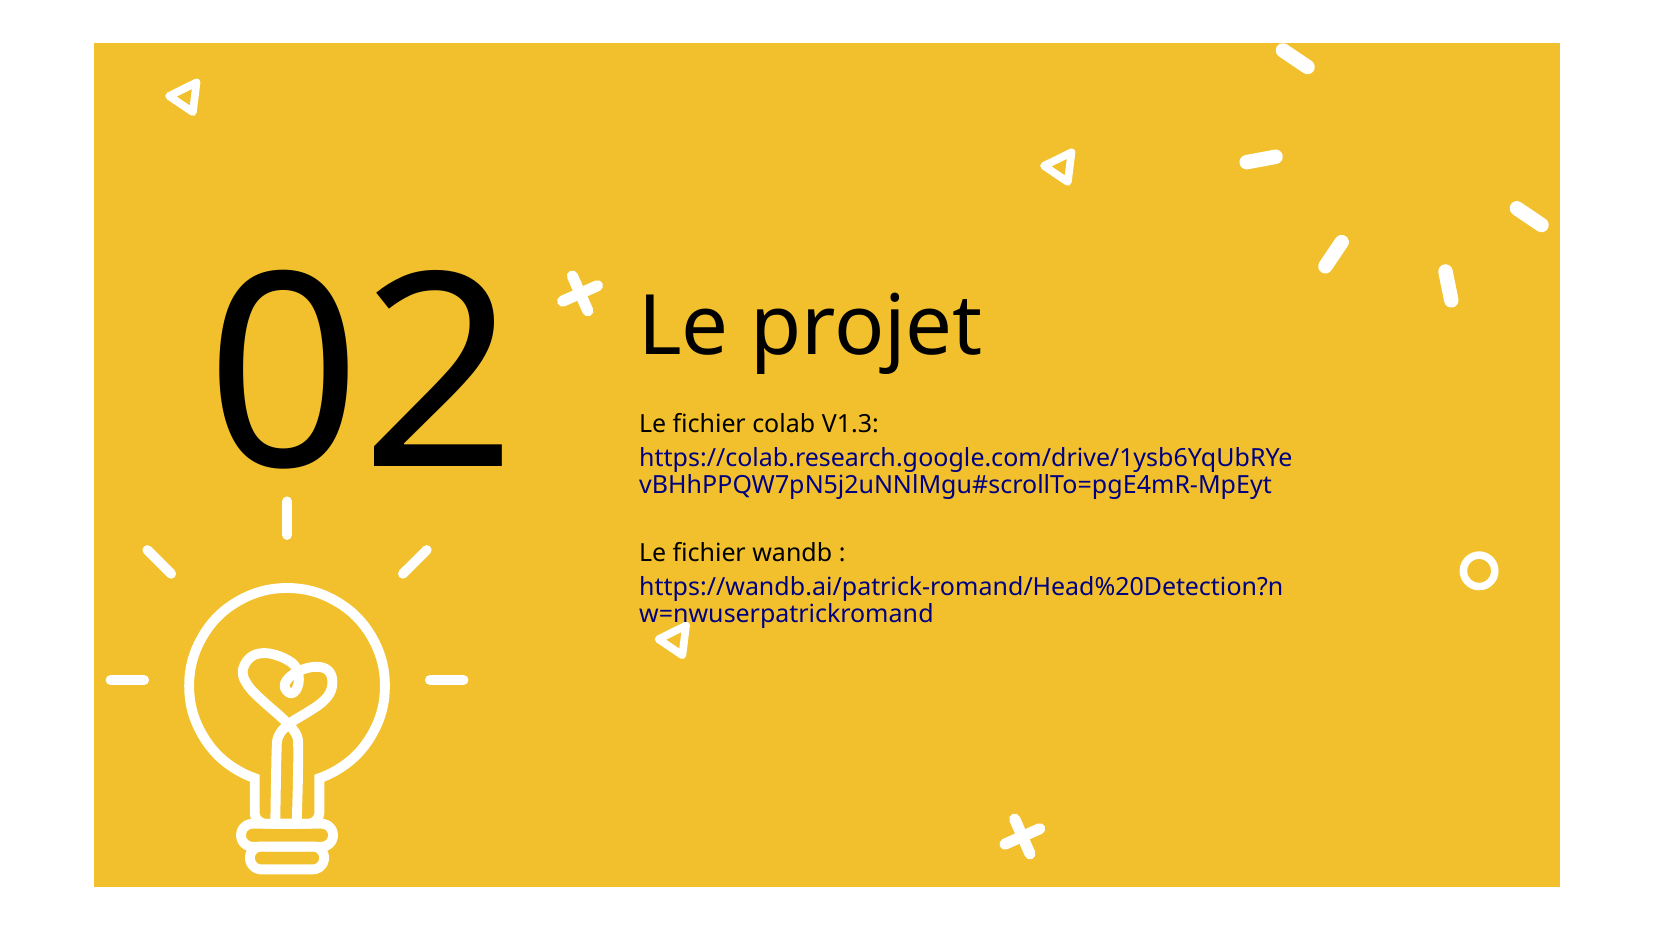

02
# Le projet
Le fichier colab V1.3: https://colab.research.google.com/drive/1ysb6YqUbRYevBHhPPQW7pN5j2uNNlMgu#scrollTo=pgE4mR-MpEyt
Le fichier wandb :
https://wandb.ai/patrick-romand/Head%20Detection?nw=nwuserpatrickromand